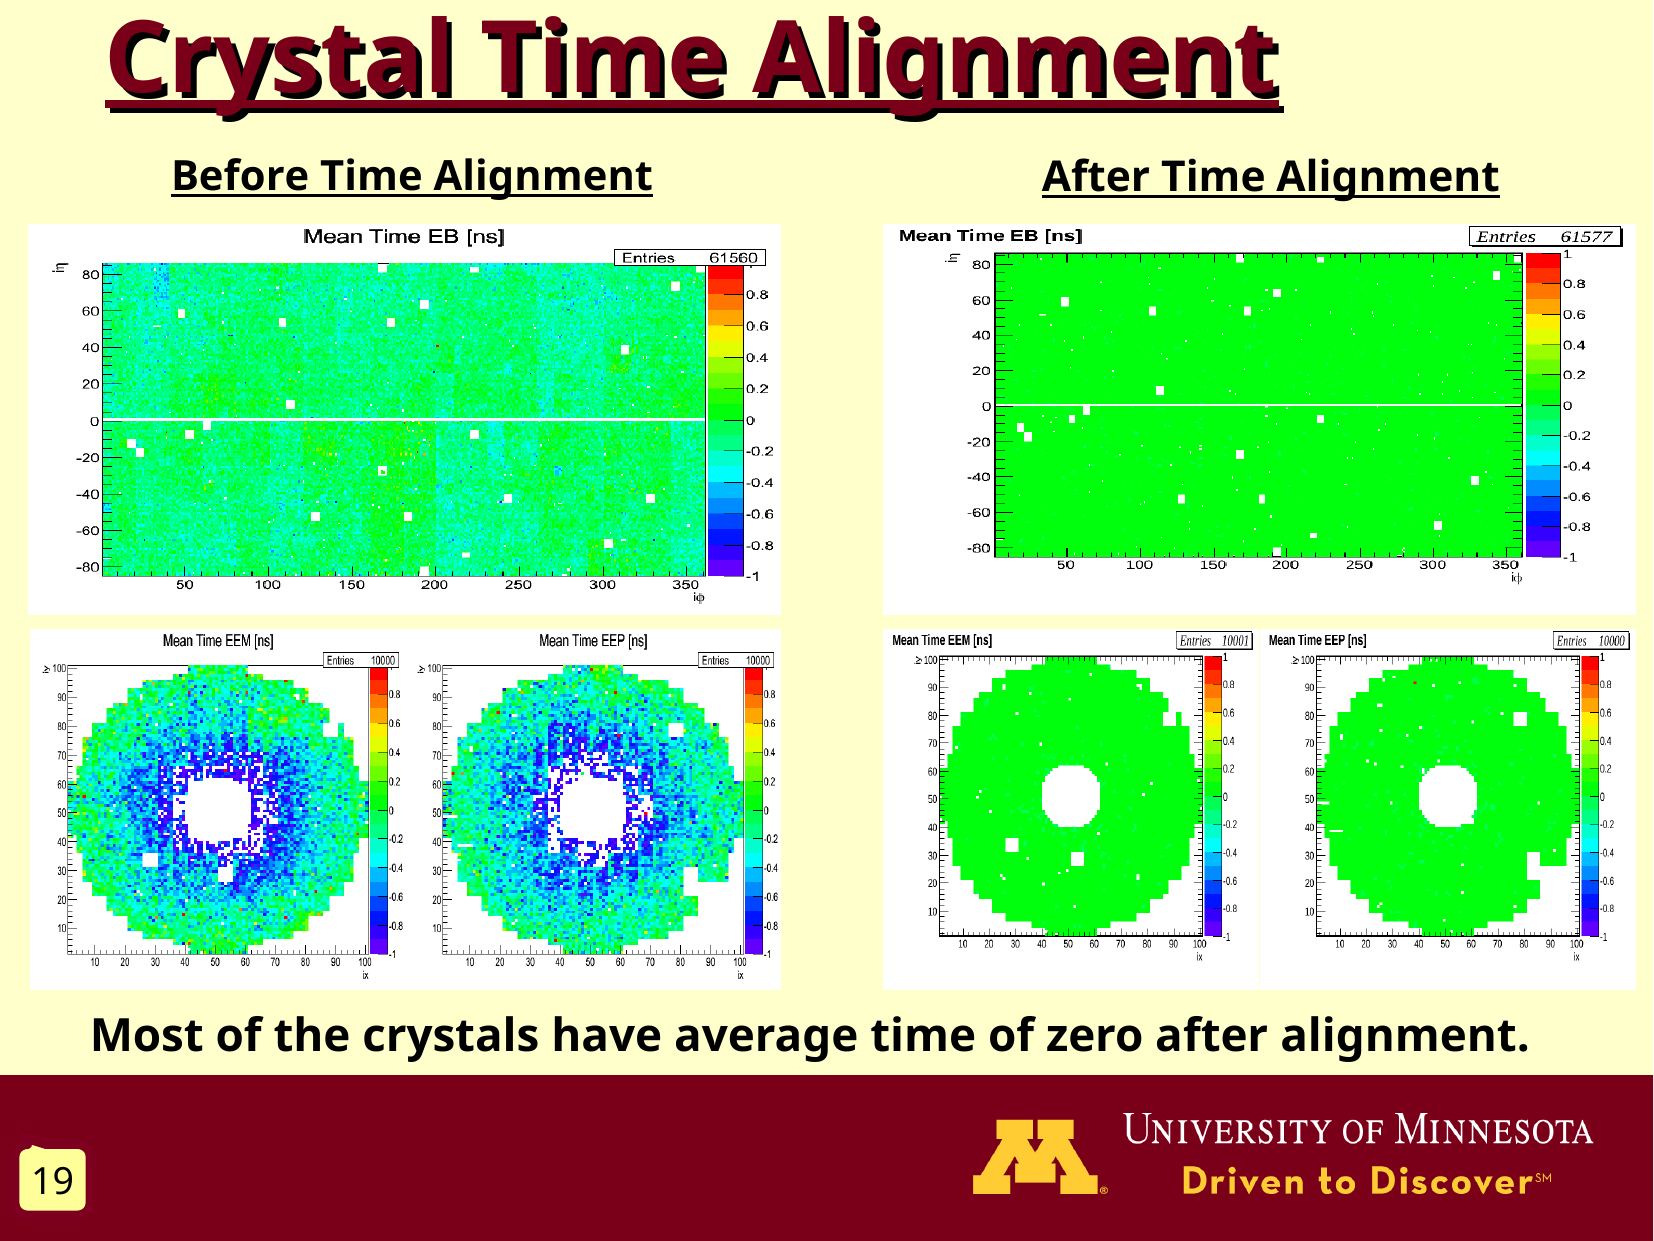

# Crystal Time Alignment
Before Time Alignment
After Time Alignment
Most of the crystals have average time of zero after alignment.
19